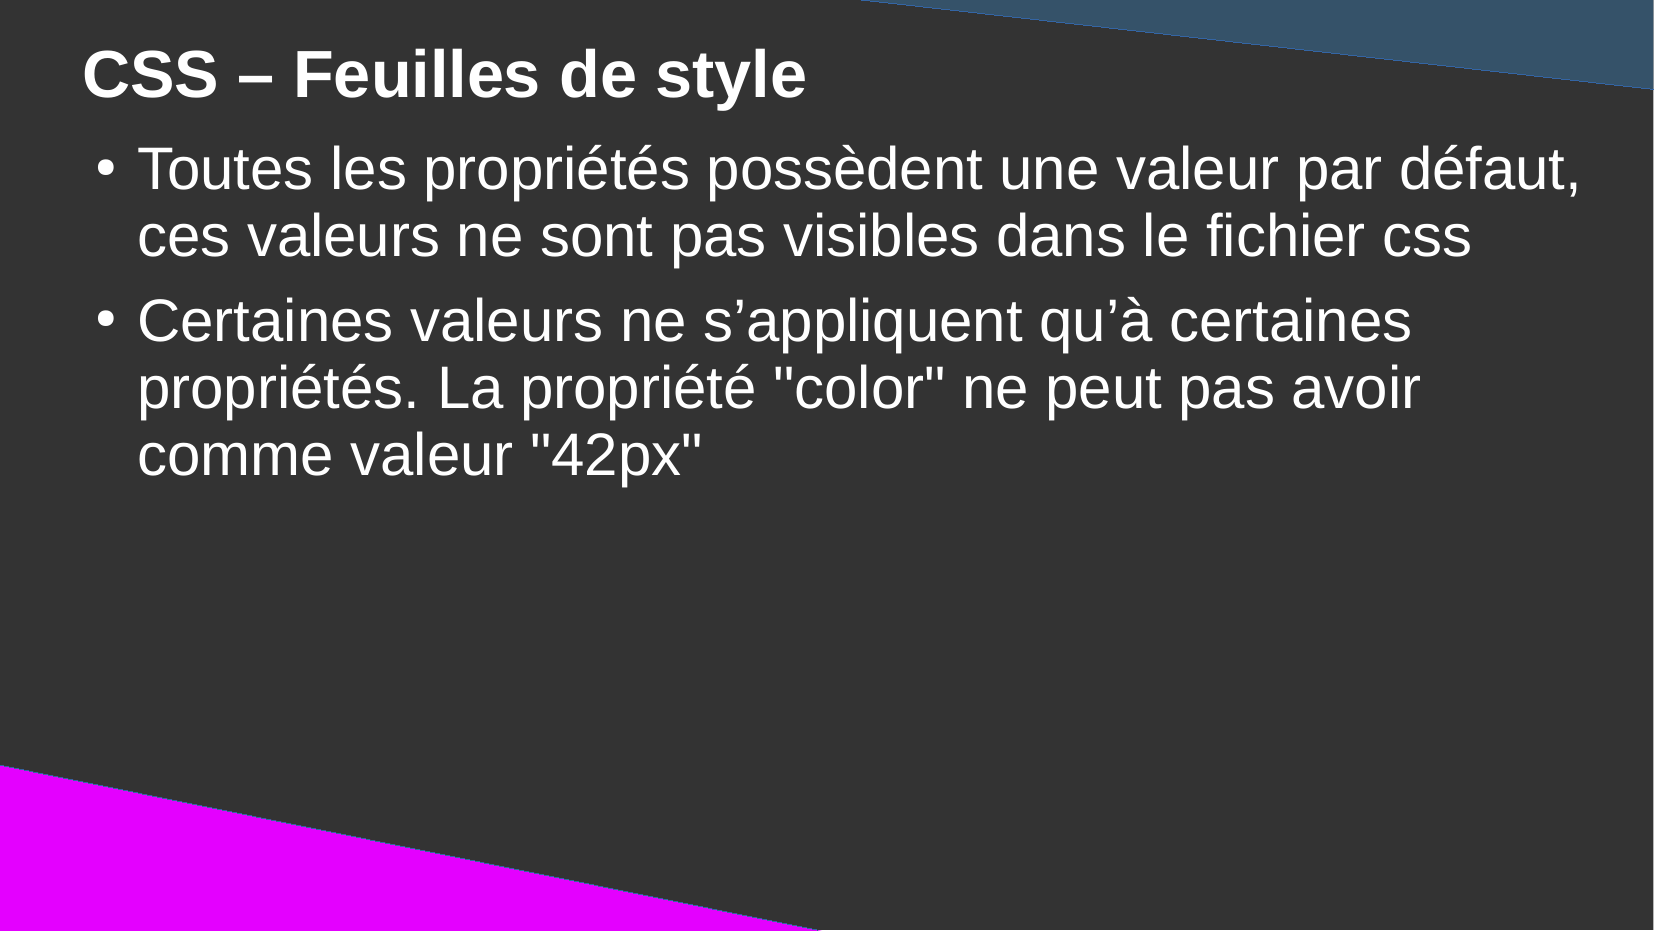

# CSS – Feuilles de style
Toutes les propriétés possèdent une valeur par défaut, ces valeurs ne sont pas visibles dans le fichier css
Certaines valeurs ne s’appliquent qu’à certaines propriétés. La propriété "color" ne peut pas avoir comme valeur "42px"